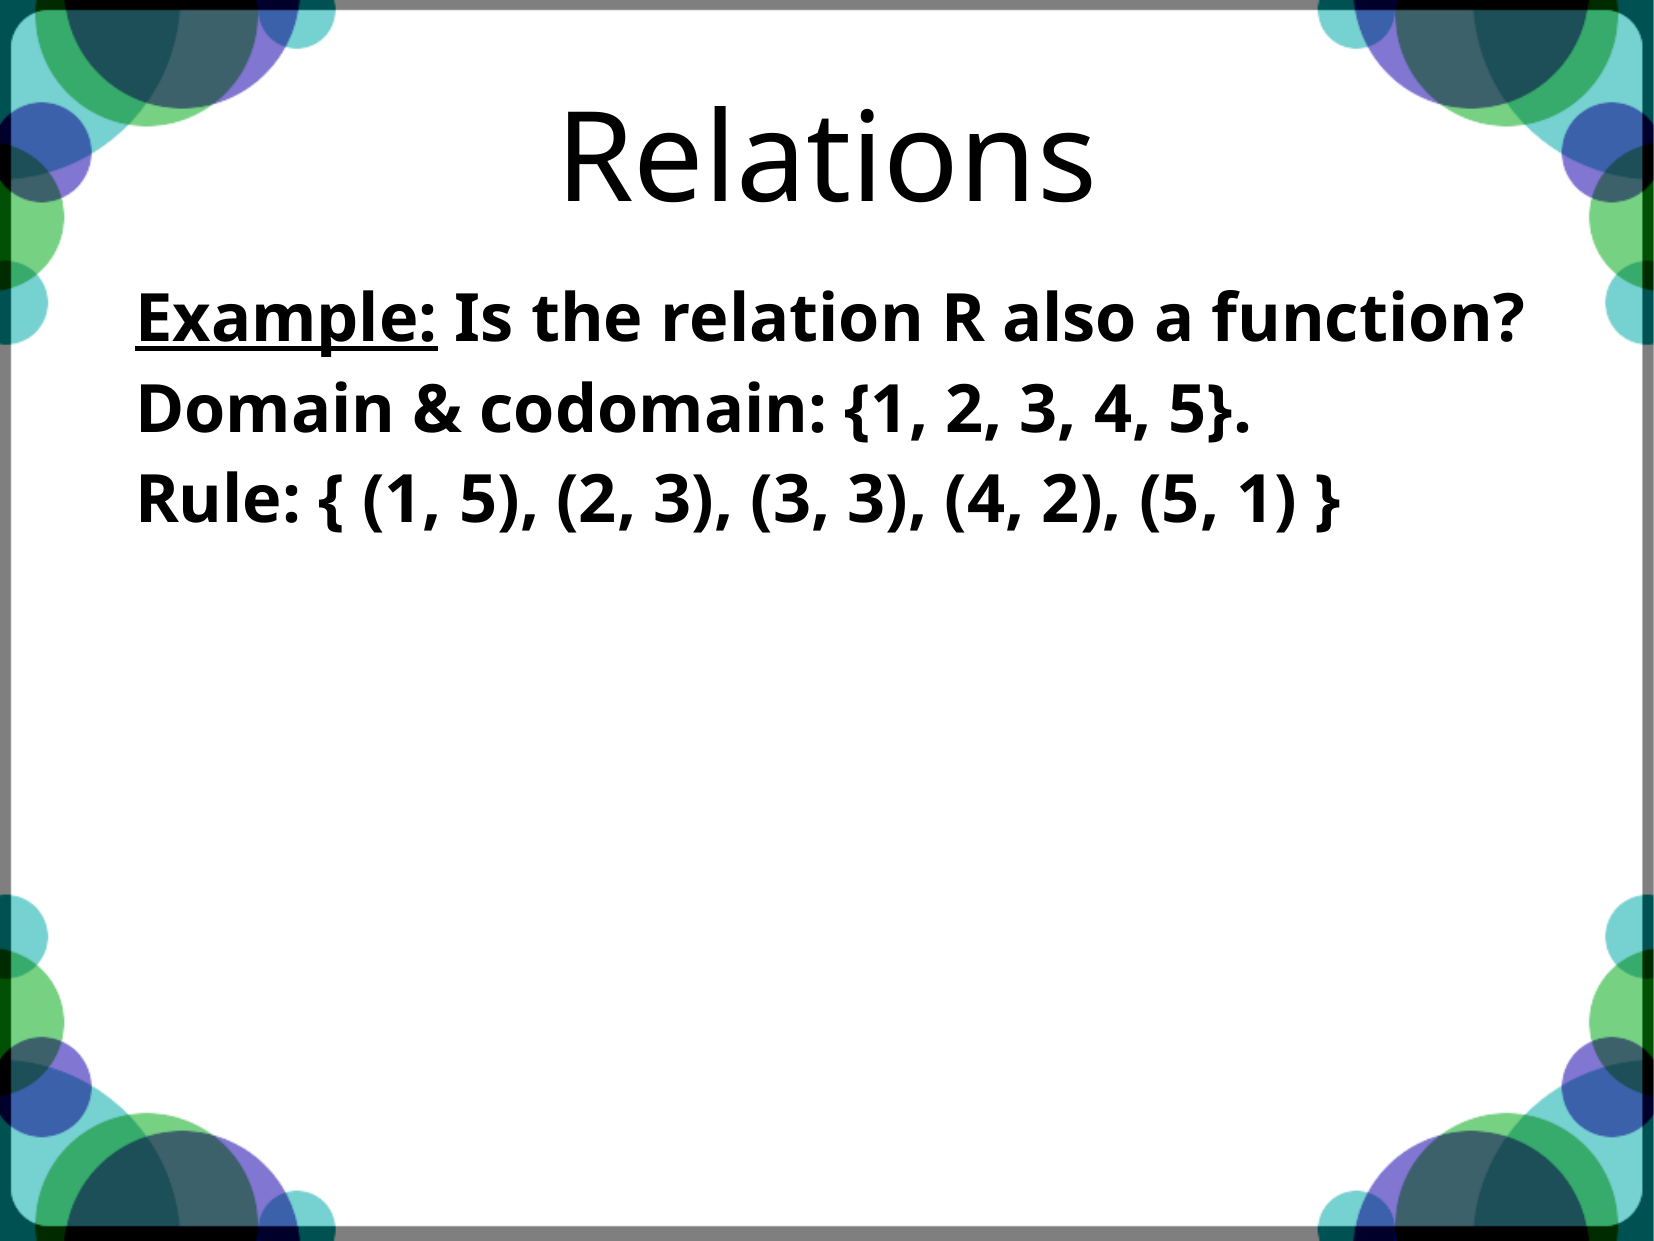

# Relations
Example: Is the relation R also a function?
Domain & codomain: {1, 2, 3, 4, 5}.
Rule: { (1, 5), (2, 3), (3, 3), (4, 2), (5, 1) }